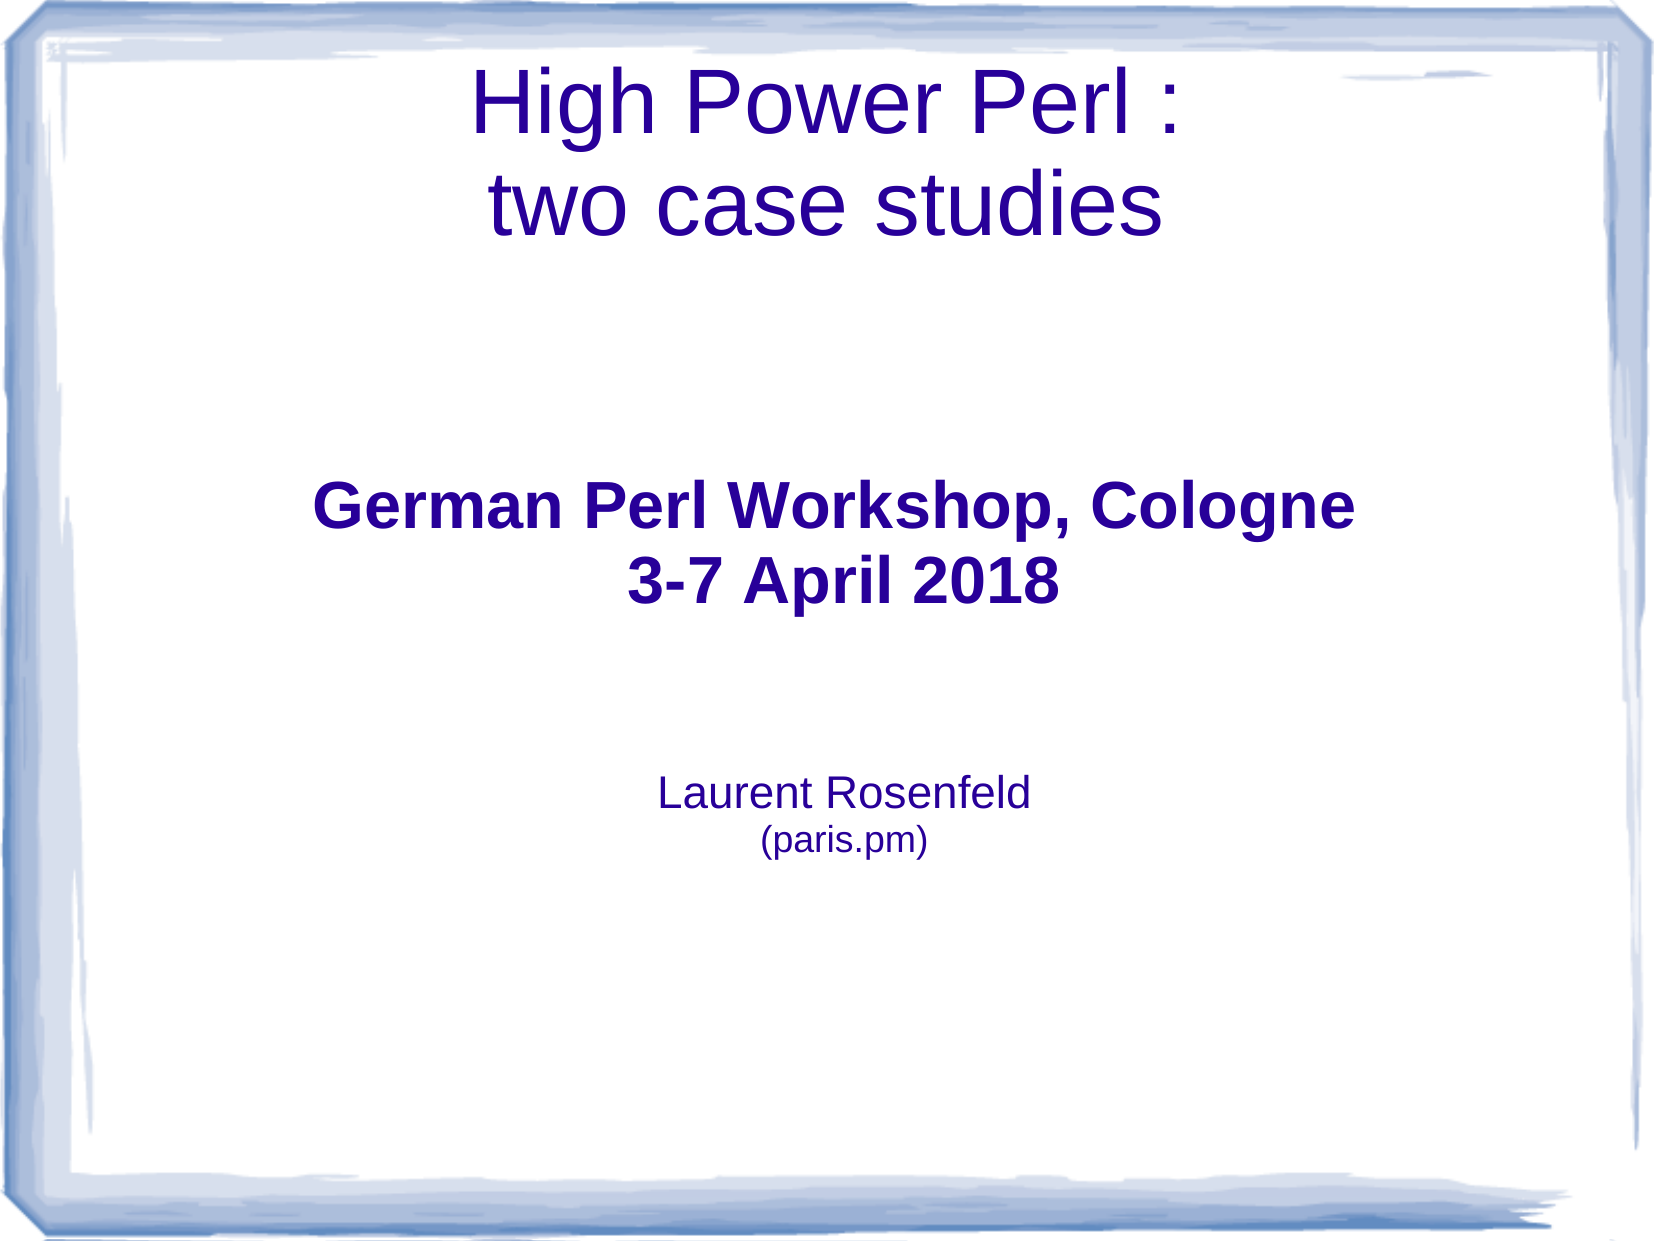

# High Power Perl : two case studies
German Perl Workshop, Cologne
3-7 April 2018
Laurent Rosenfeld
(paris.pm)